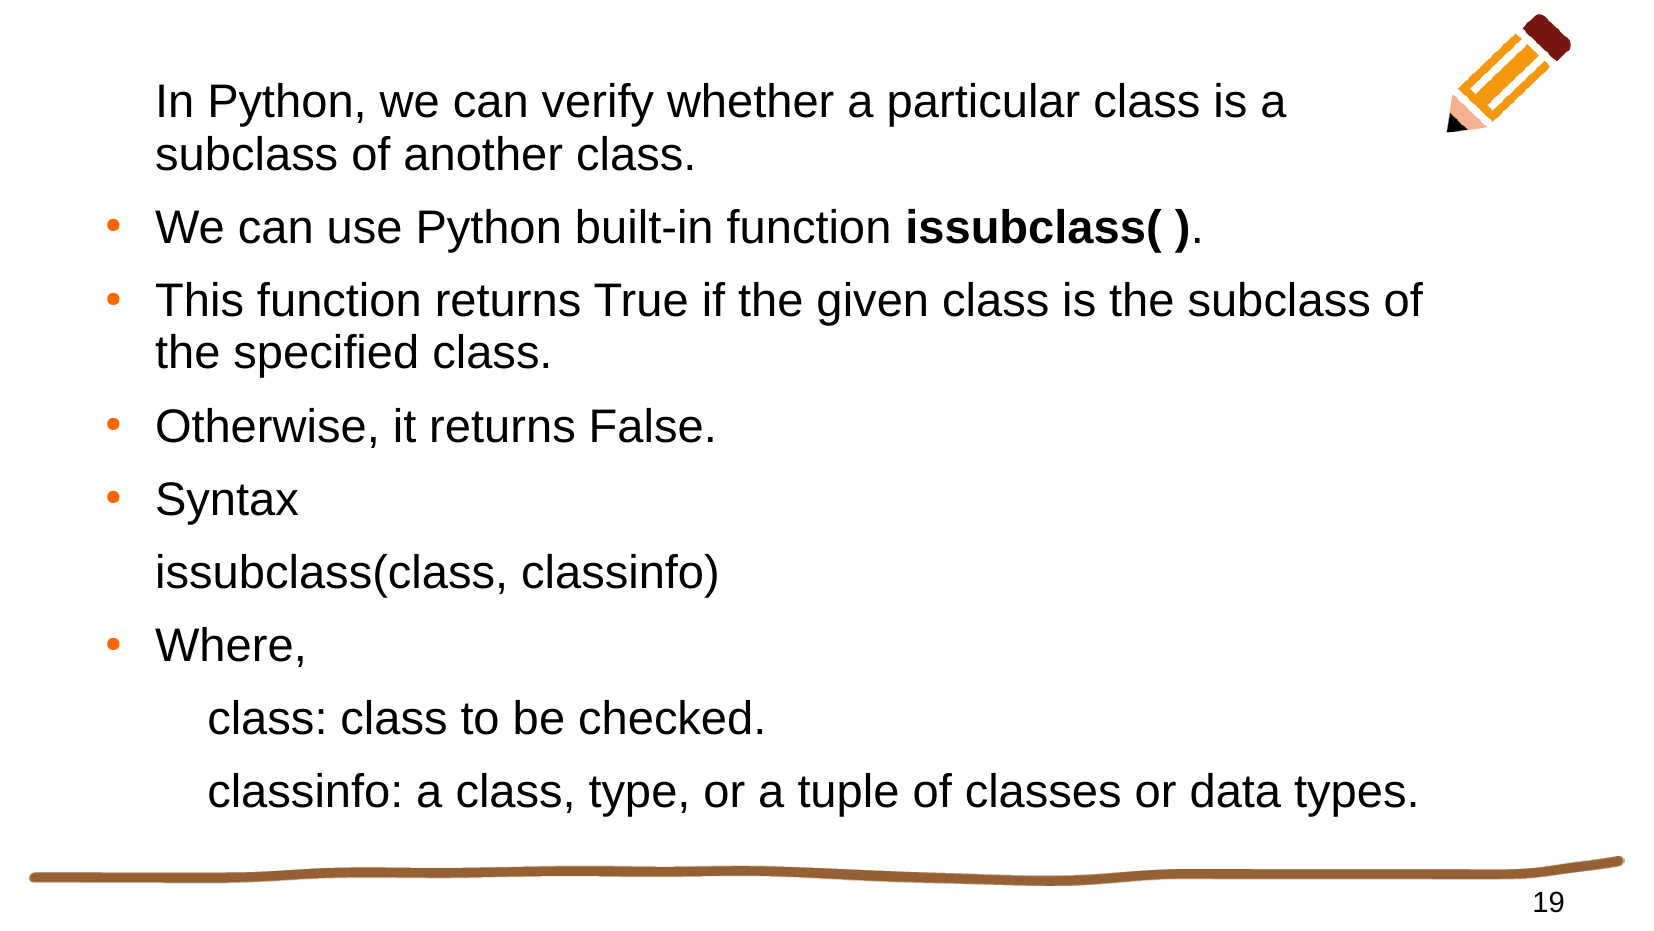

# In Python, we can verify whether a particular class is a subclass of another class.
We can use Python built-in function issubclass( ).
This function returns True if the given class is the subclass of the specified class.
Otherwise, it returns False.
Syntax
issubclass(class, classinfo)
Where,
 class: class to be checked.
 classinfo: a class, type, or a tuple of classes or data types.
19